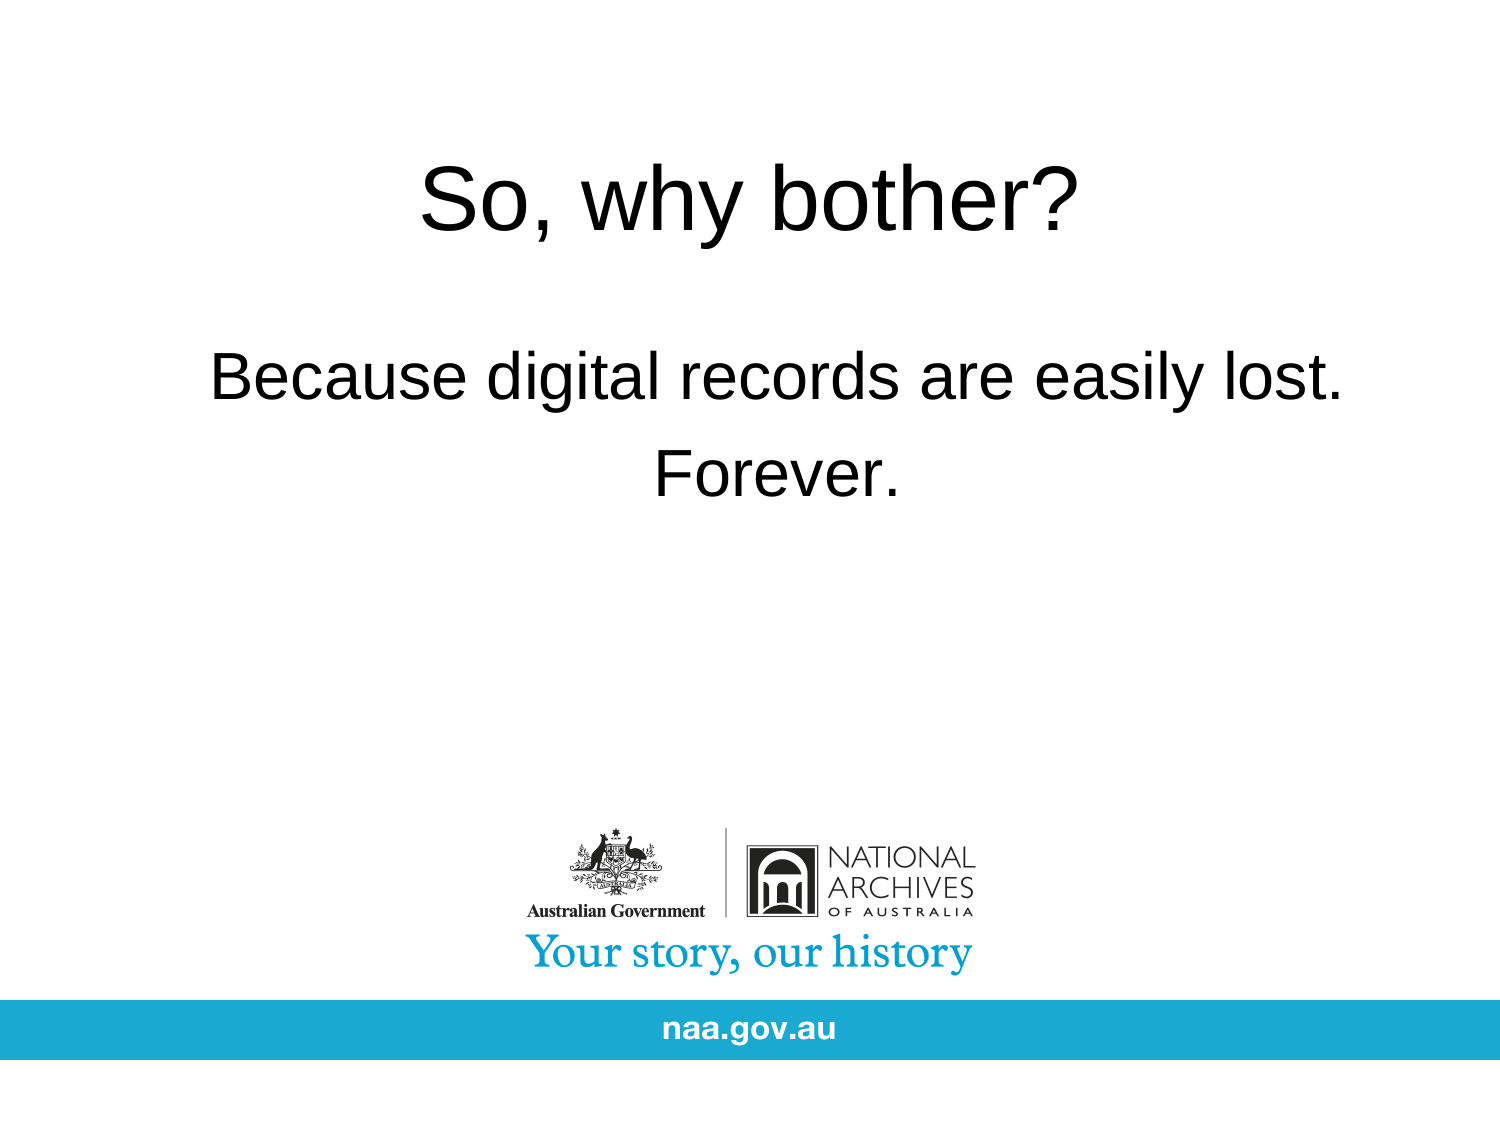

# So, why bother?
Because digital records are easily lost.
Forever.